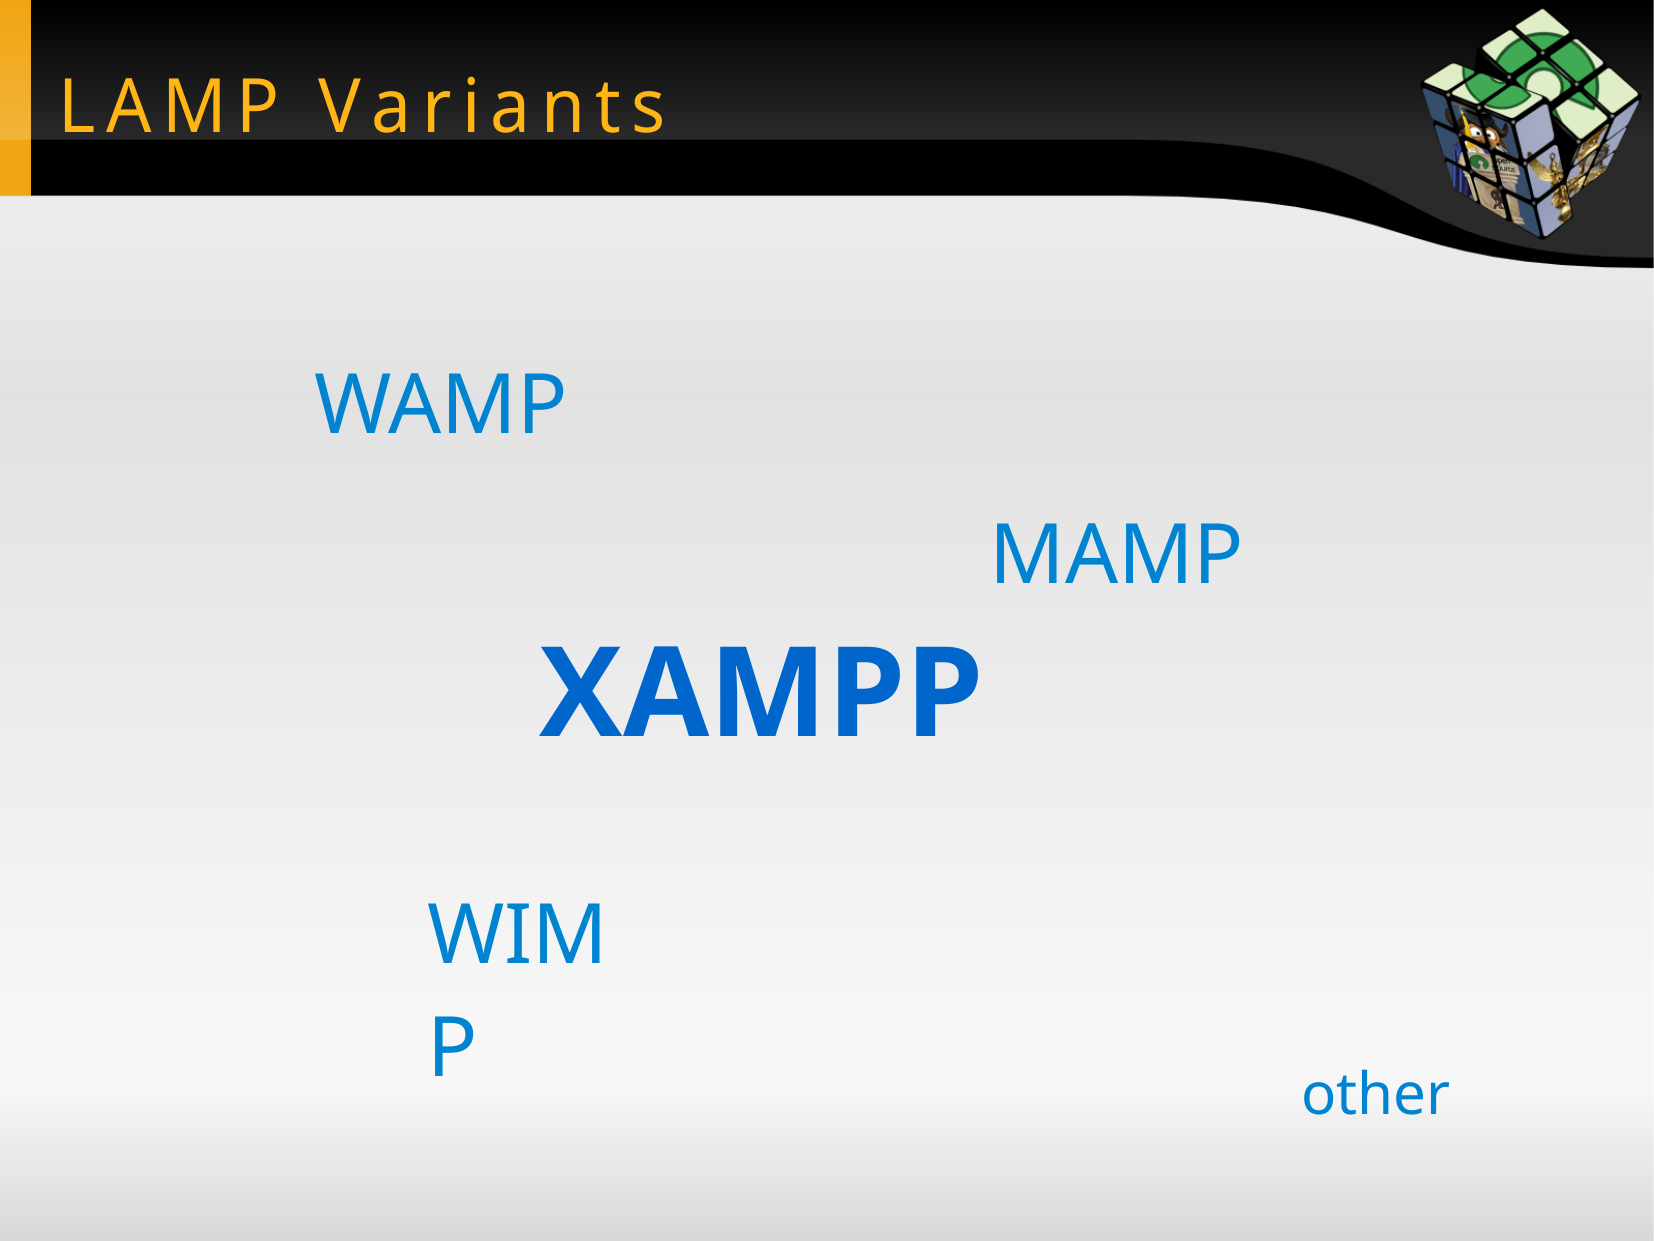

# LAMP Variants
WAMP
MAMP
XAMPP
WIMP
other